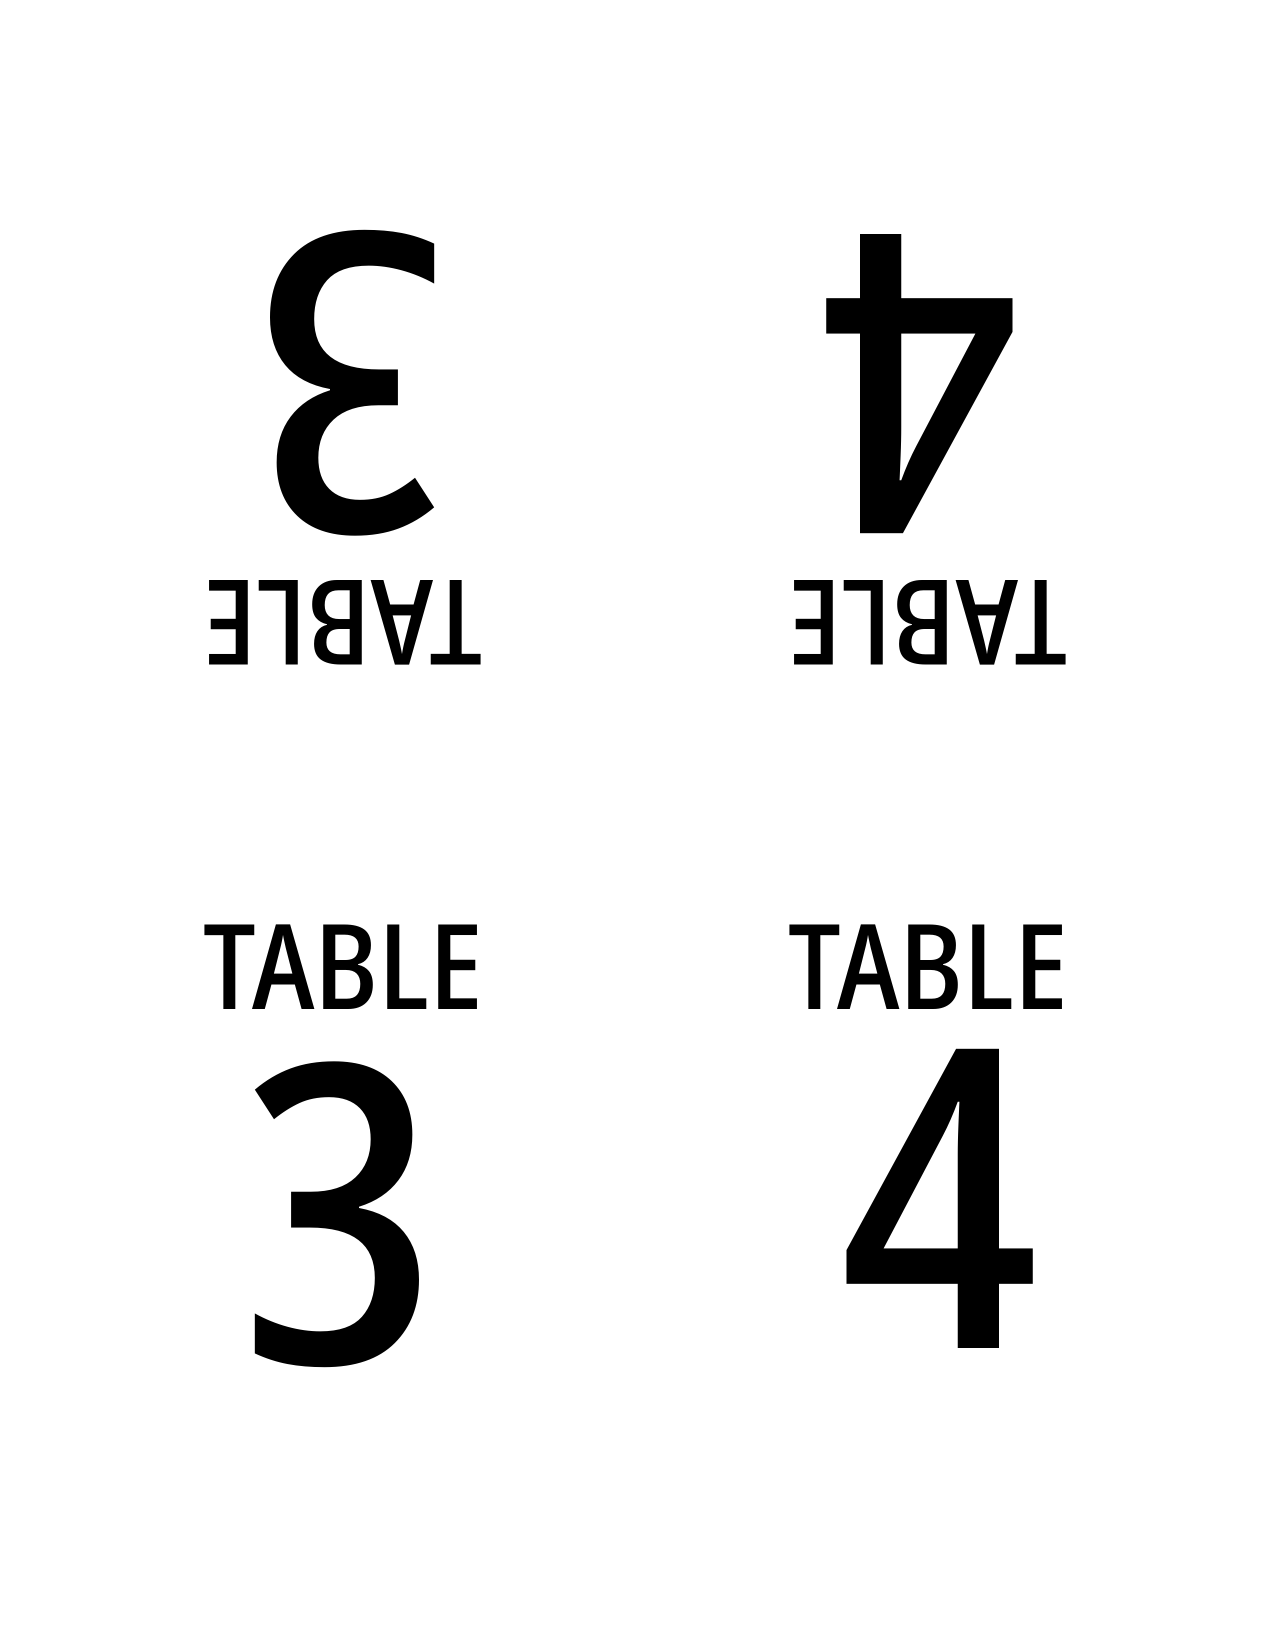

3
4
TABLE
TABLE
# TABLE
TABLE
4
3